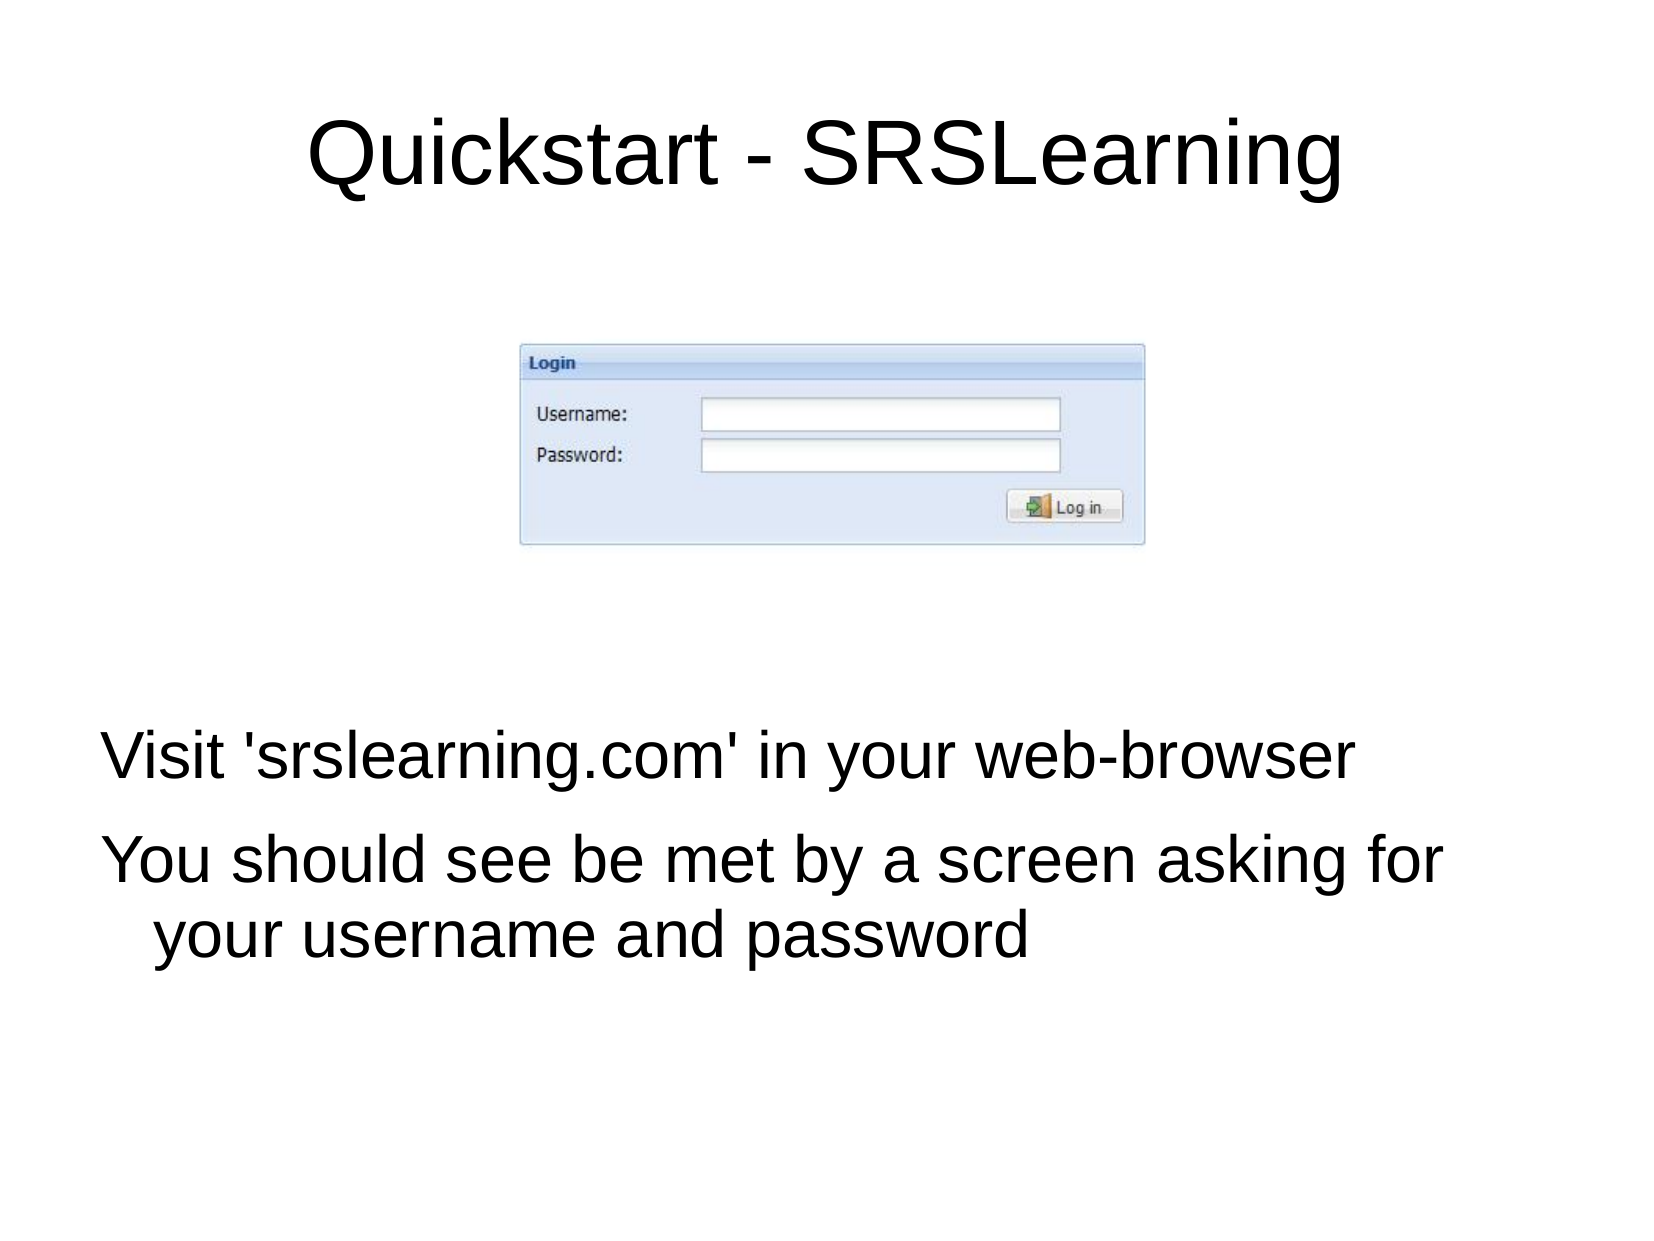

# Quickstart - SRSLearning
Visit 'srslearning.com' in your web-browser
You should see be met by a screen asking for your username and password